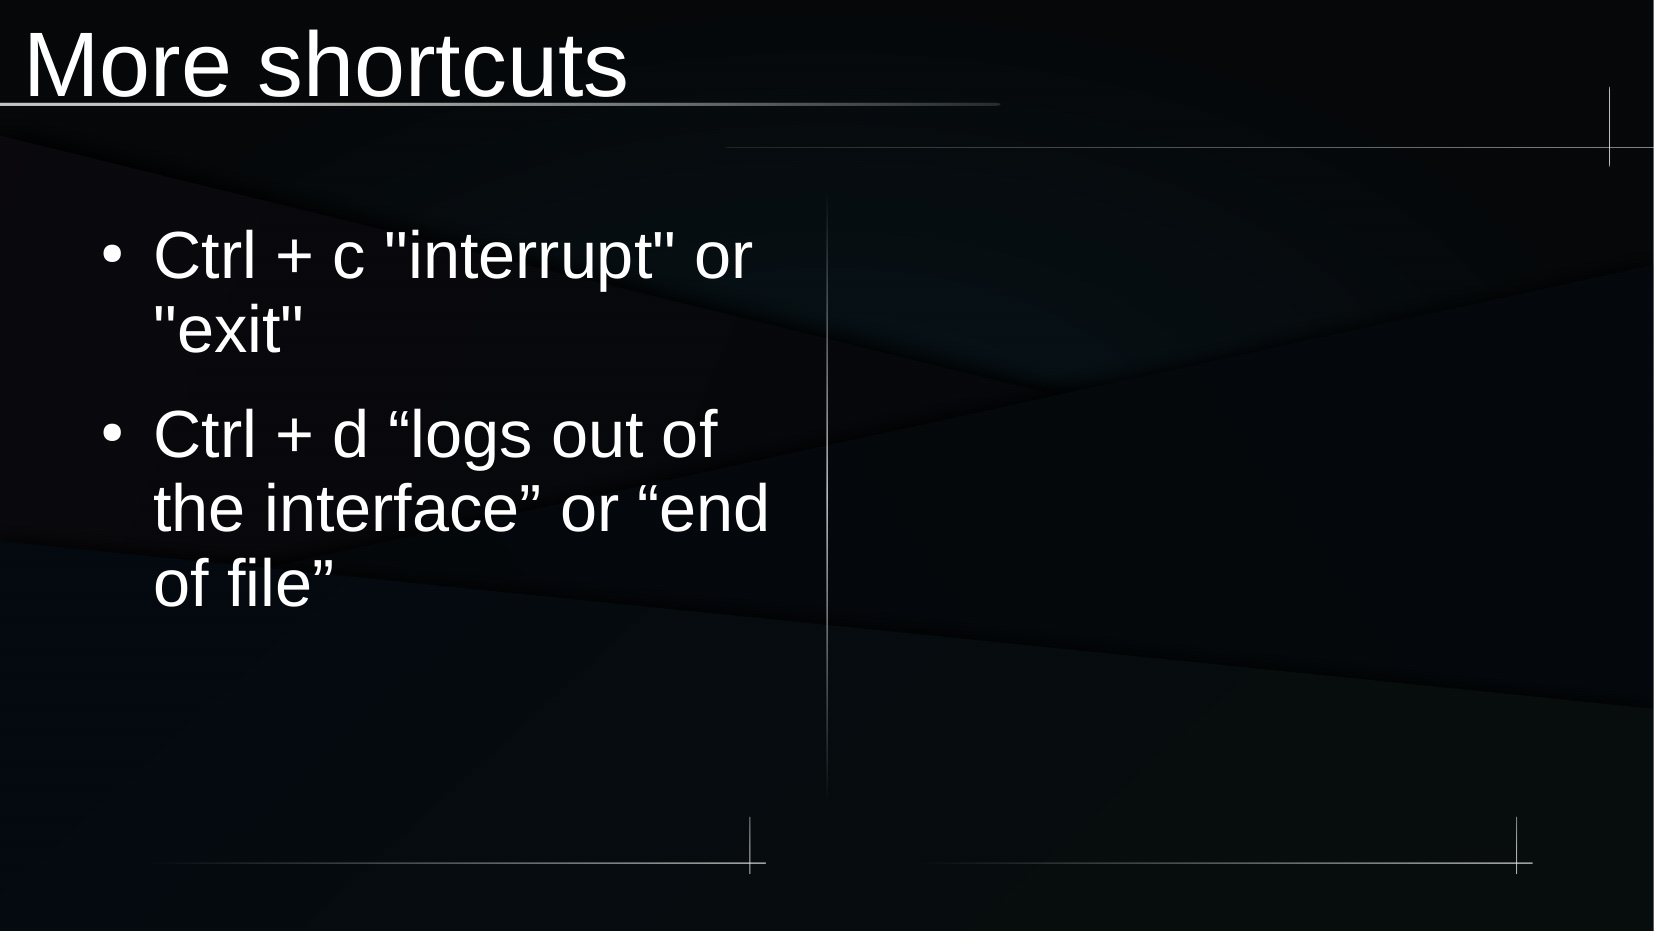

# More shortcuts
Ctrl + c "interrupt" or "exit"
Ctrl + d “logs out of the interface” or “end of file”